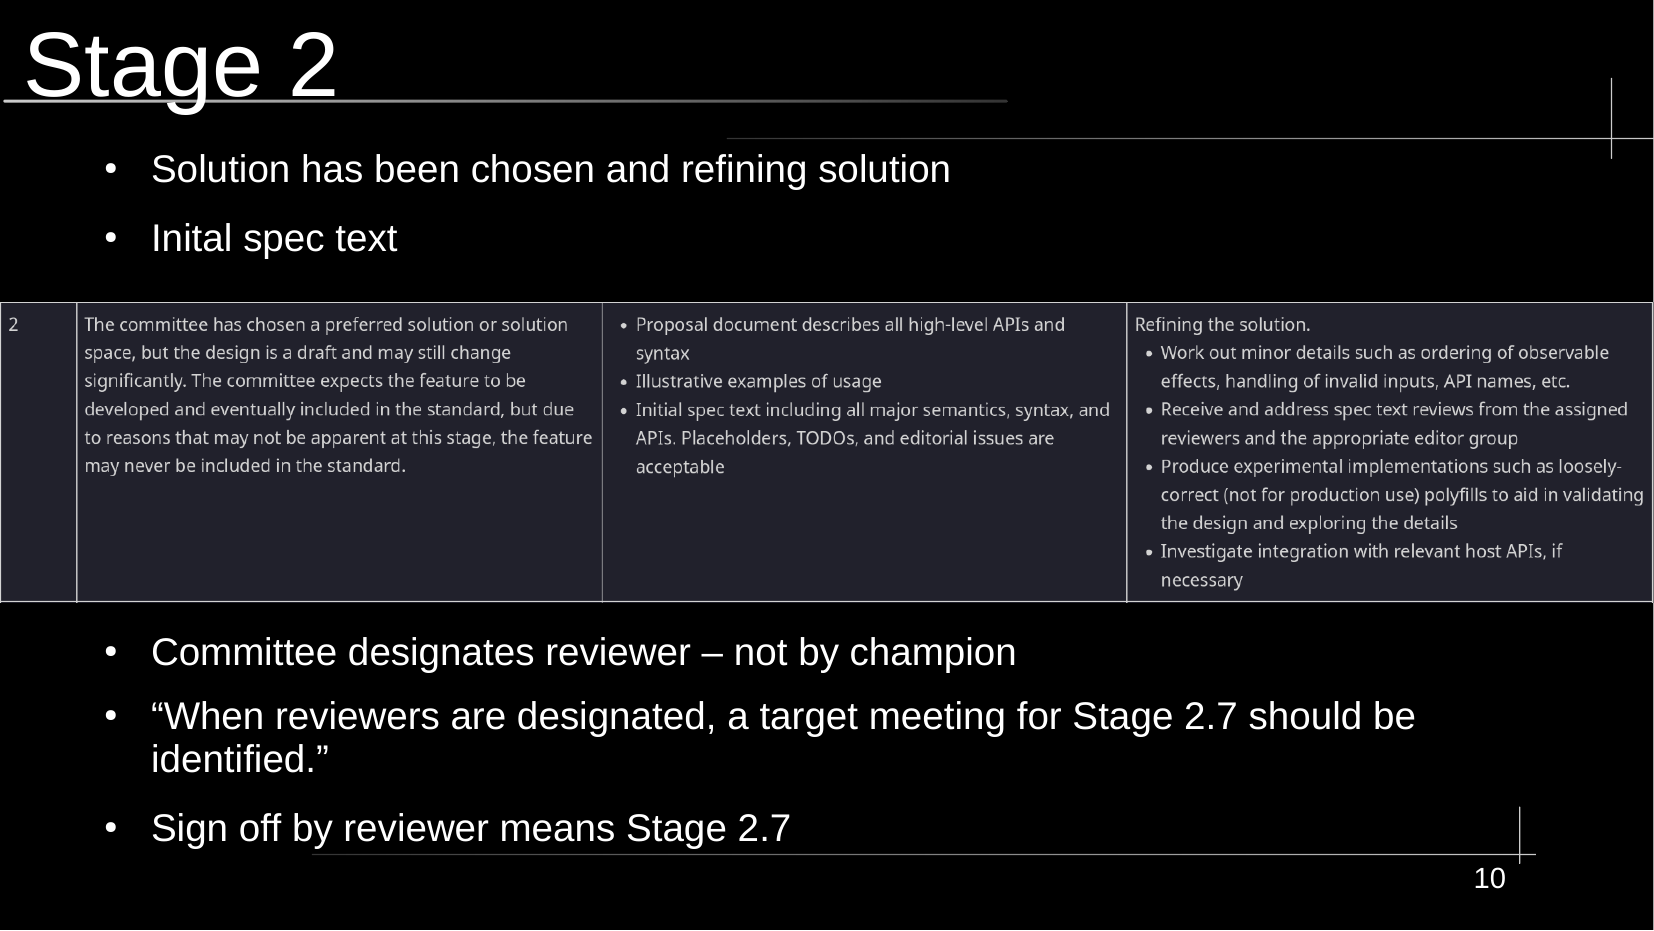

# Stage 2
Solution has been chosen and refining solution
Inital spec text
Committee designates reviewer – not by champion
“When reviewers are designated, a target meeting for Stage 2.7 should be identified.”
Sign off by reviewer means Stage 2.7
10